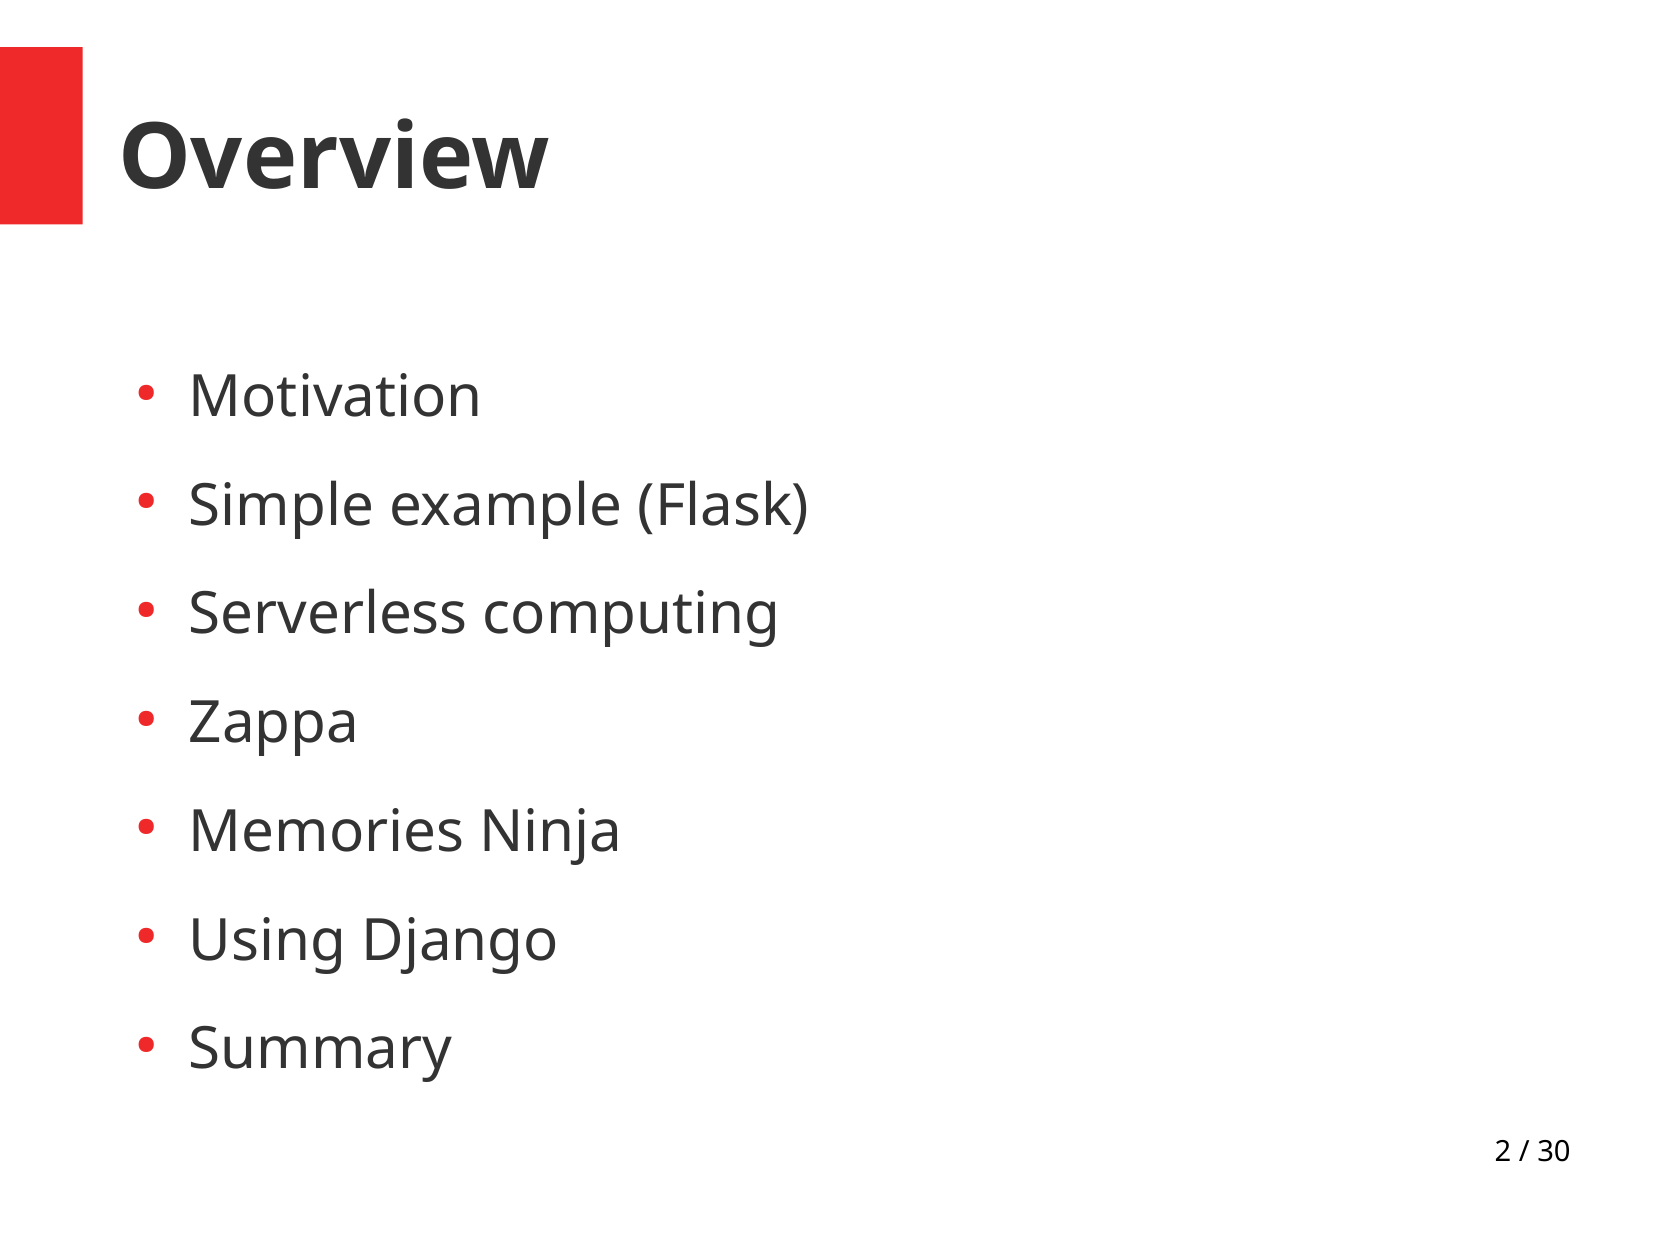

# Overview
Motivation
Simple example (Flask)
Serverless computing
Zappa
Memories Ninja
Using Django
Summary
2